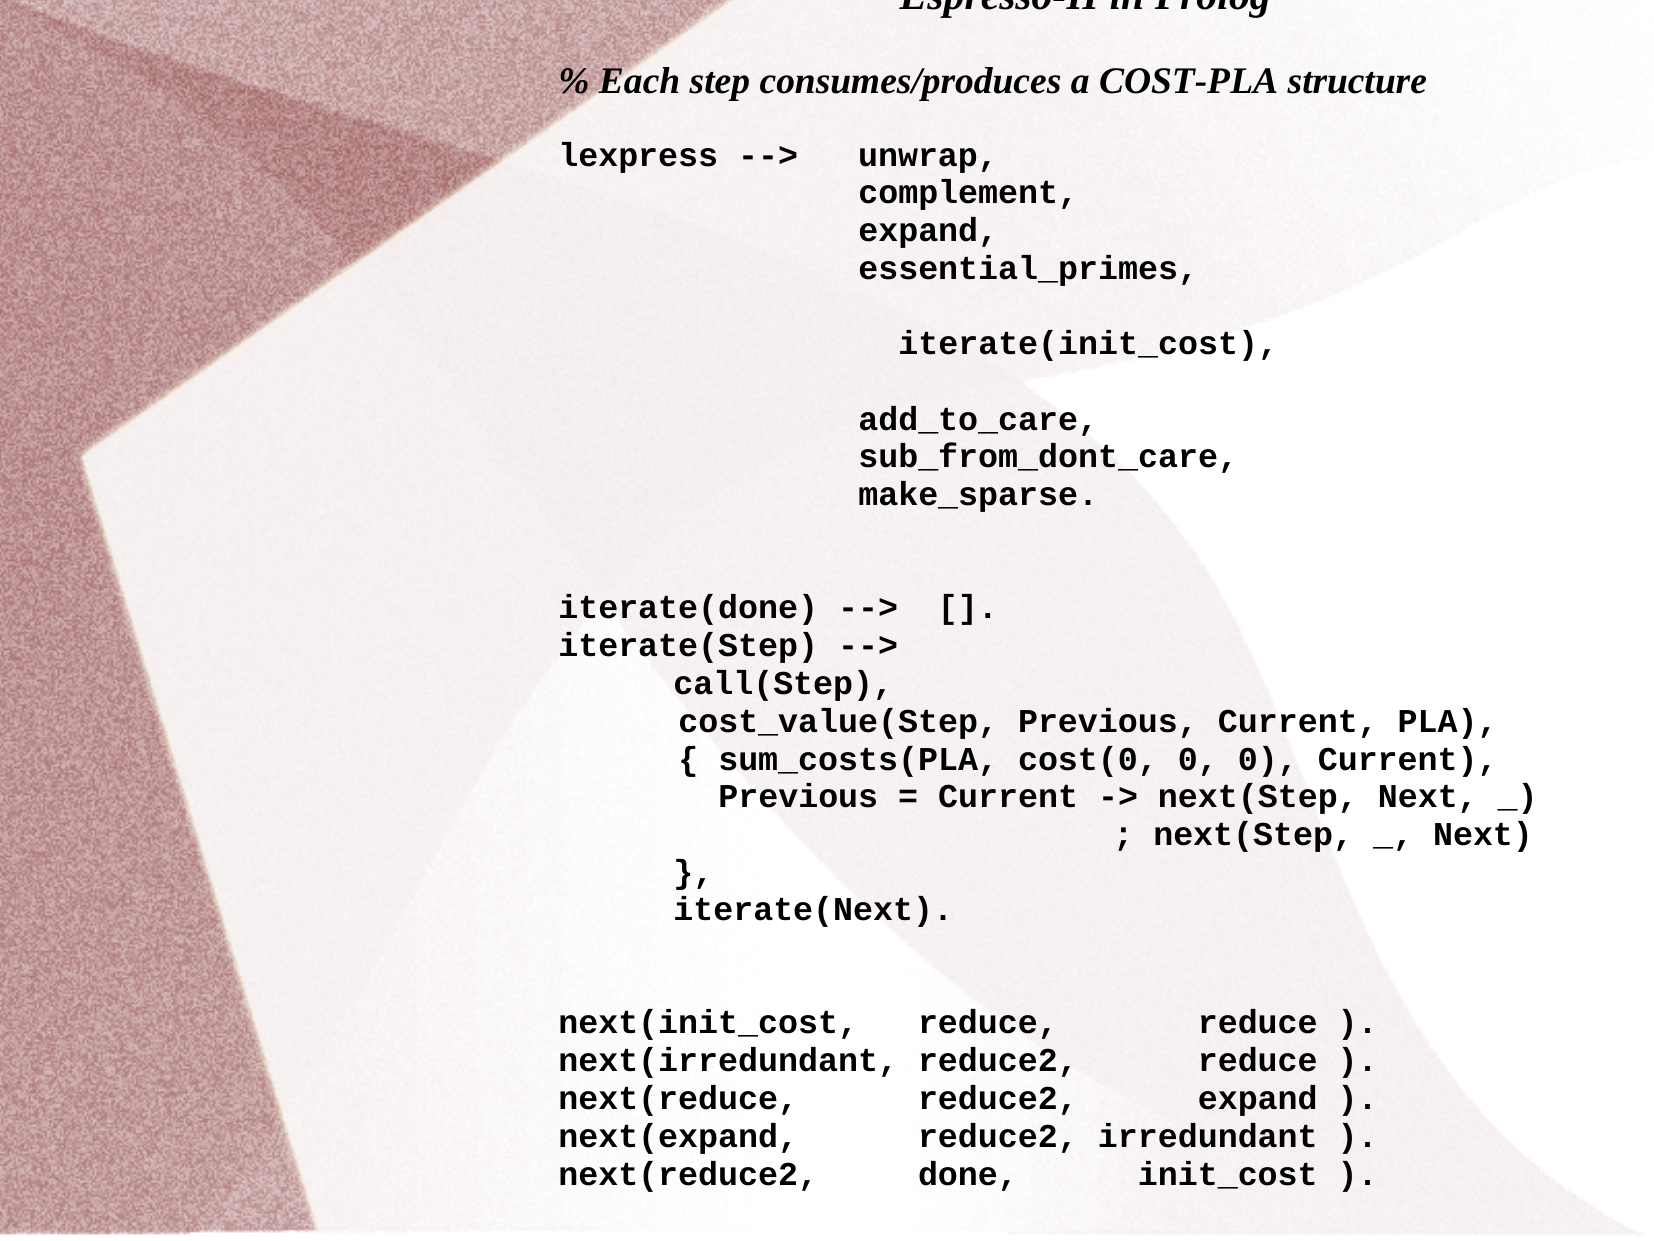

# Espresso-II in Prolog
% Each step consumes/produces a COST-PLA structure
lexpress --> unwrap,
 complement,
 expand,
 essential_primes,
 iterate(init_cost),
 add_to_care,
 sub_from_dont_care,
 make_sparse.
iterate(done) --> [].
iterate(Step) -->
	 call(Step),
 cost_value(Step, Previous, Current, PLA),
 { sum_costs(PLA, cost(0, 0, 0), Current),
 Previous = Current -> next(Step, Next, _)
	 ; next(Step, _, Next)
	 },
	 iterate(Next).
next(init_cost, reduce, reduce ).
next(irredundant, reduce2, reduce ).
next(reduce, reduce2, expand ).
next(expand, reduce2, irredundant ).
next(reduce2, done, init_cost ).